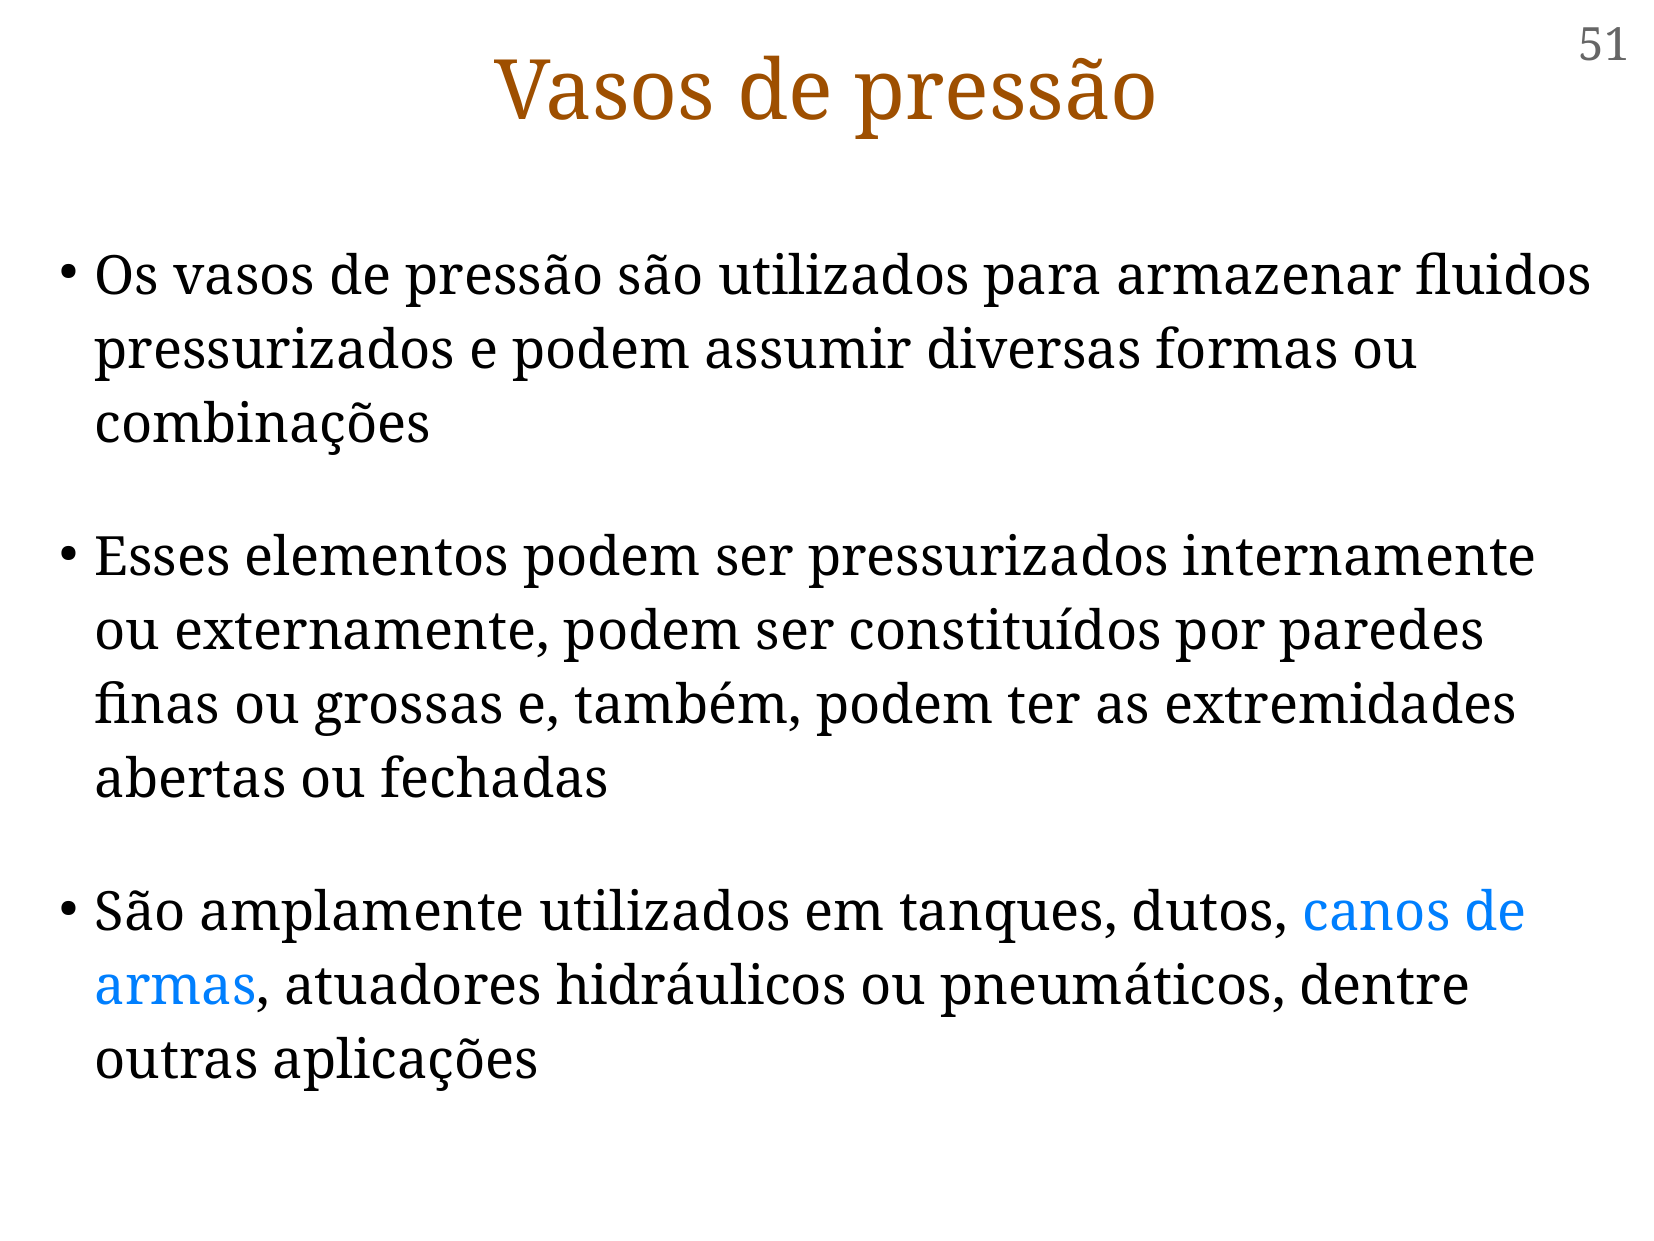

51
# Vasos de pressão
Os vasos de pressão são utilizados para armazenar fluidos pressurizados e podem assumir diversas formas ou combinações
Esses elementos podem ser pressurizados internamente ou externamente, podem ser constituídos por paredes finas ou grossas e, também, podem ter as extremidades abertas ou fechadas
São amplamente utilizados em tanques, dutos, canos de armas, atuadores hidráulicos ou pneumáticos, dentre outras aplicações